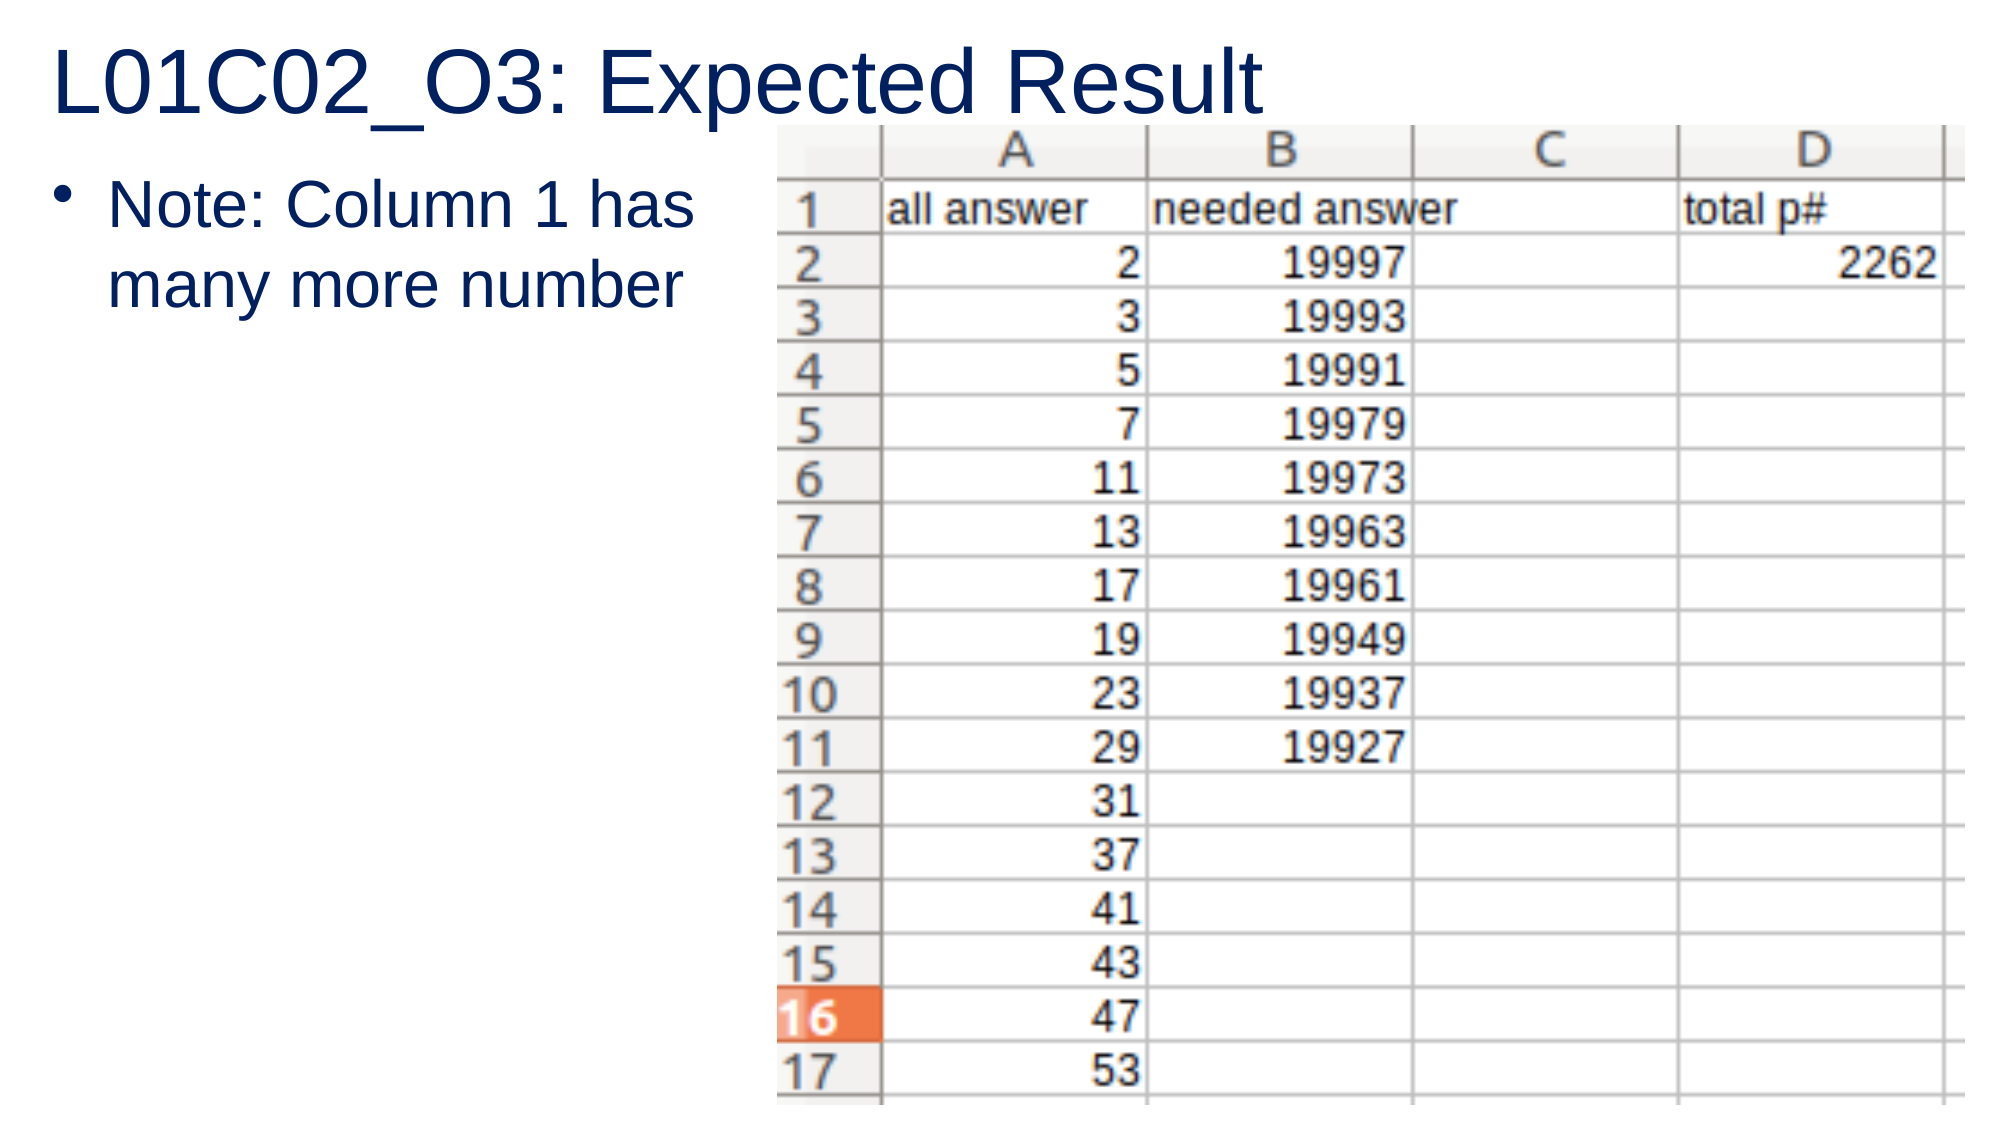

# L01C02_O3: Expected Result
Note: Column 1 has many more number